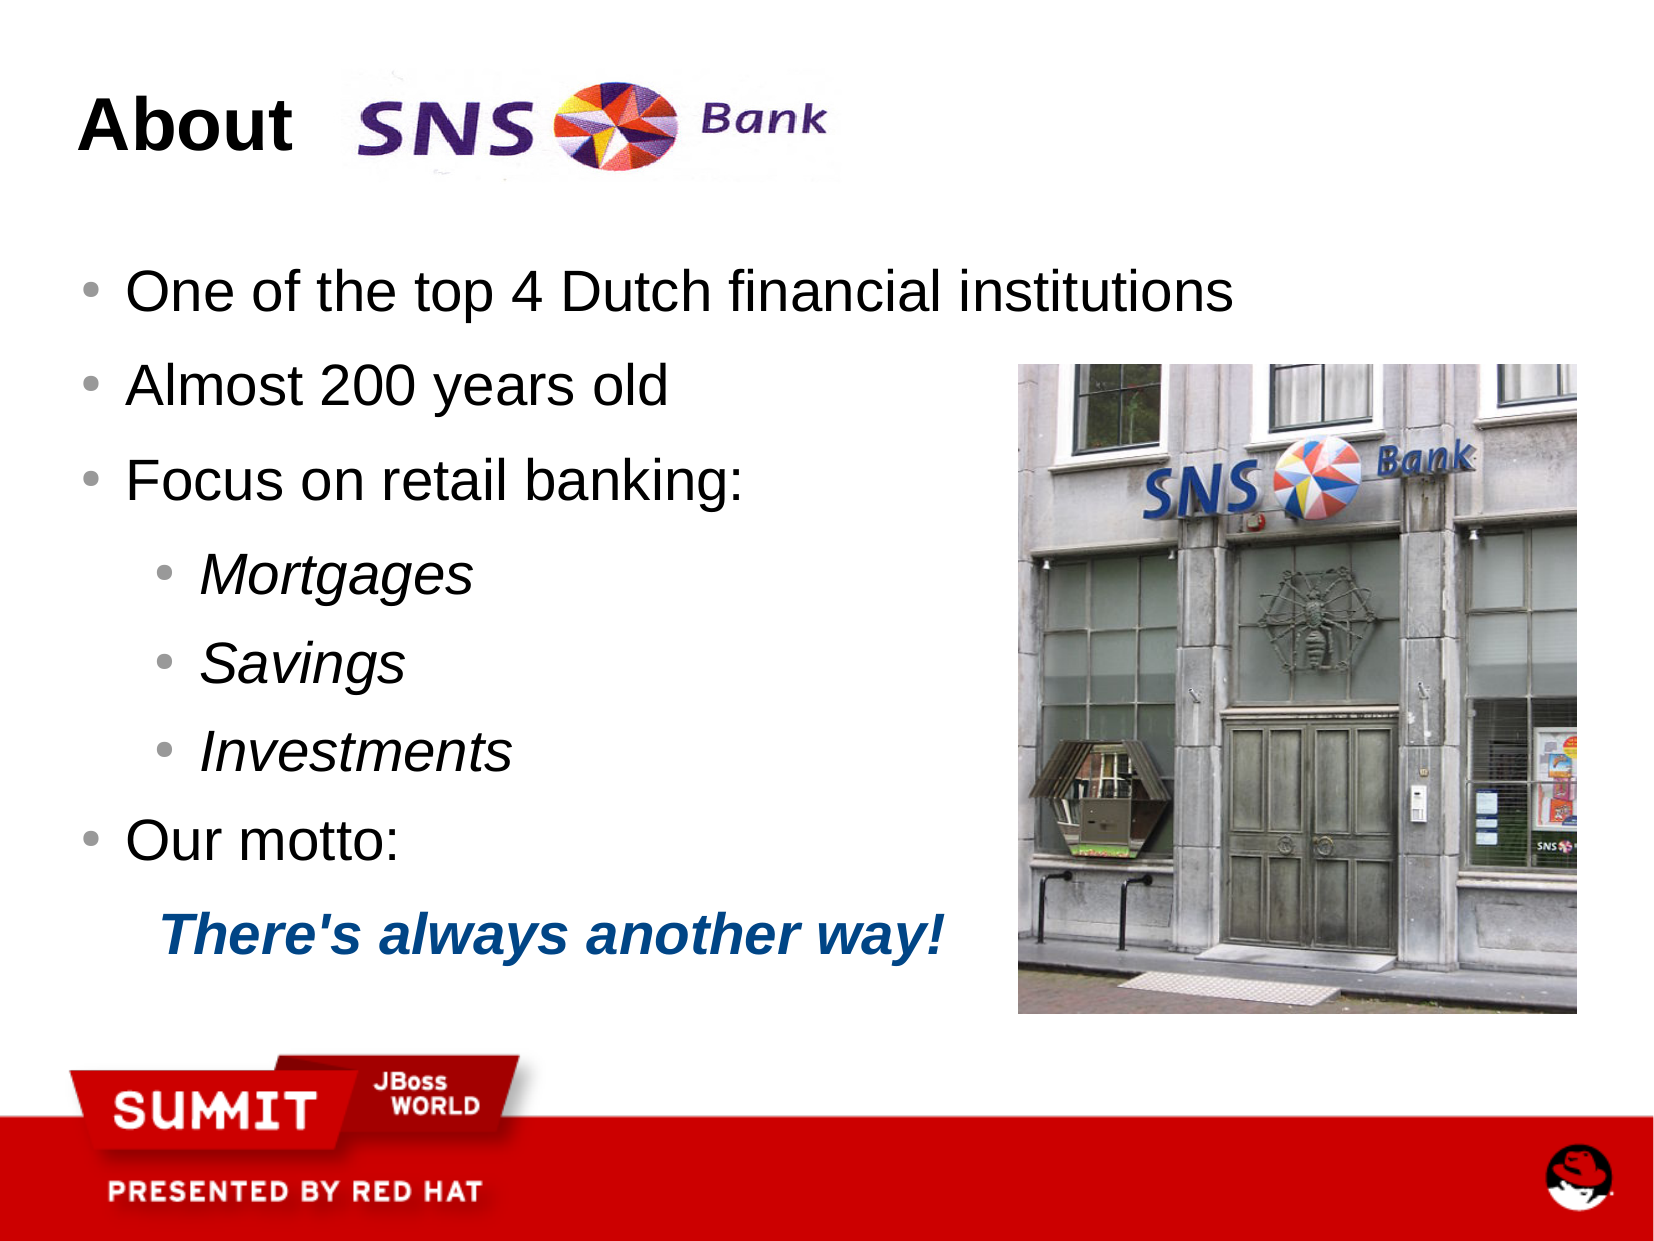

# About
One of the top 4 Dutch financial institutions
Almost 200 years old
Focus on retail banking:
Mortgages
Savings
Investments
Our motto:
 There's always another way!